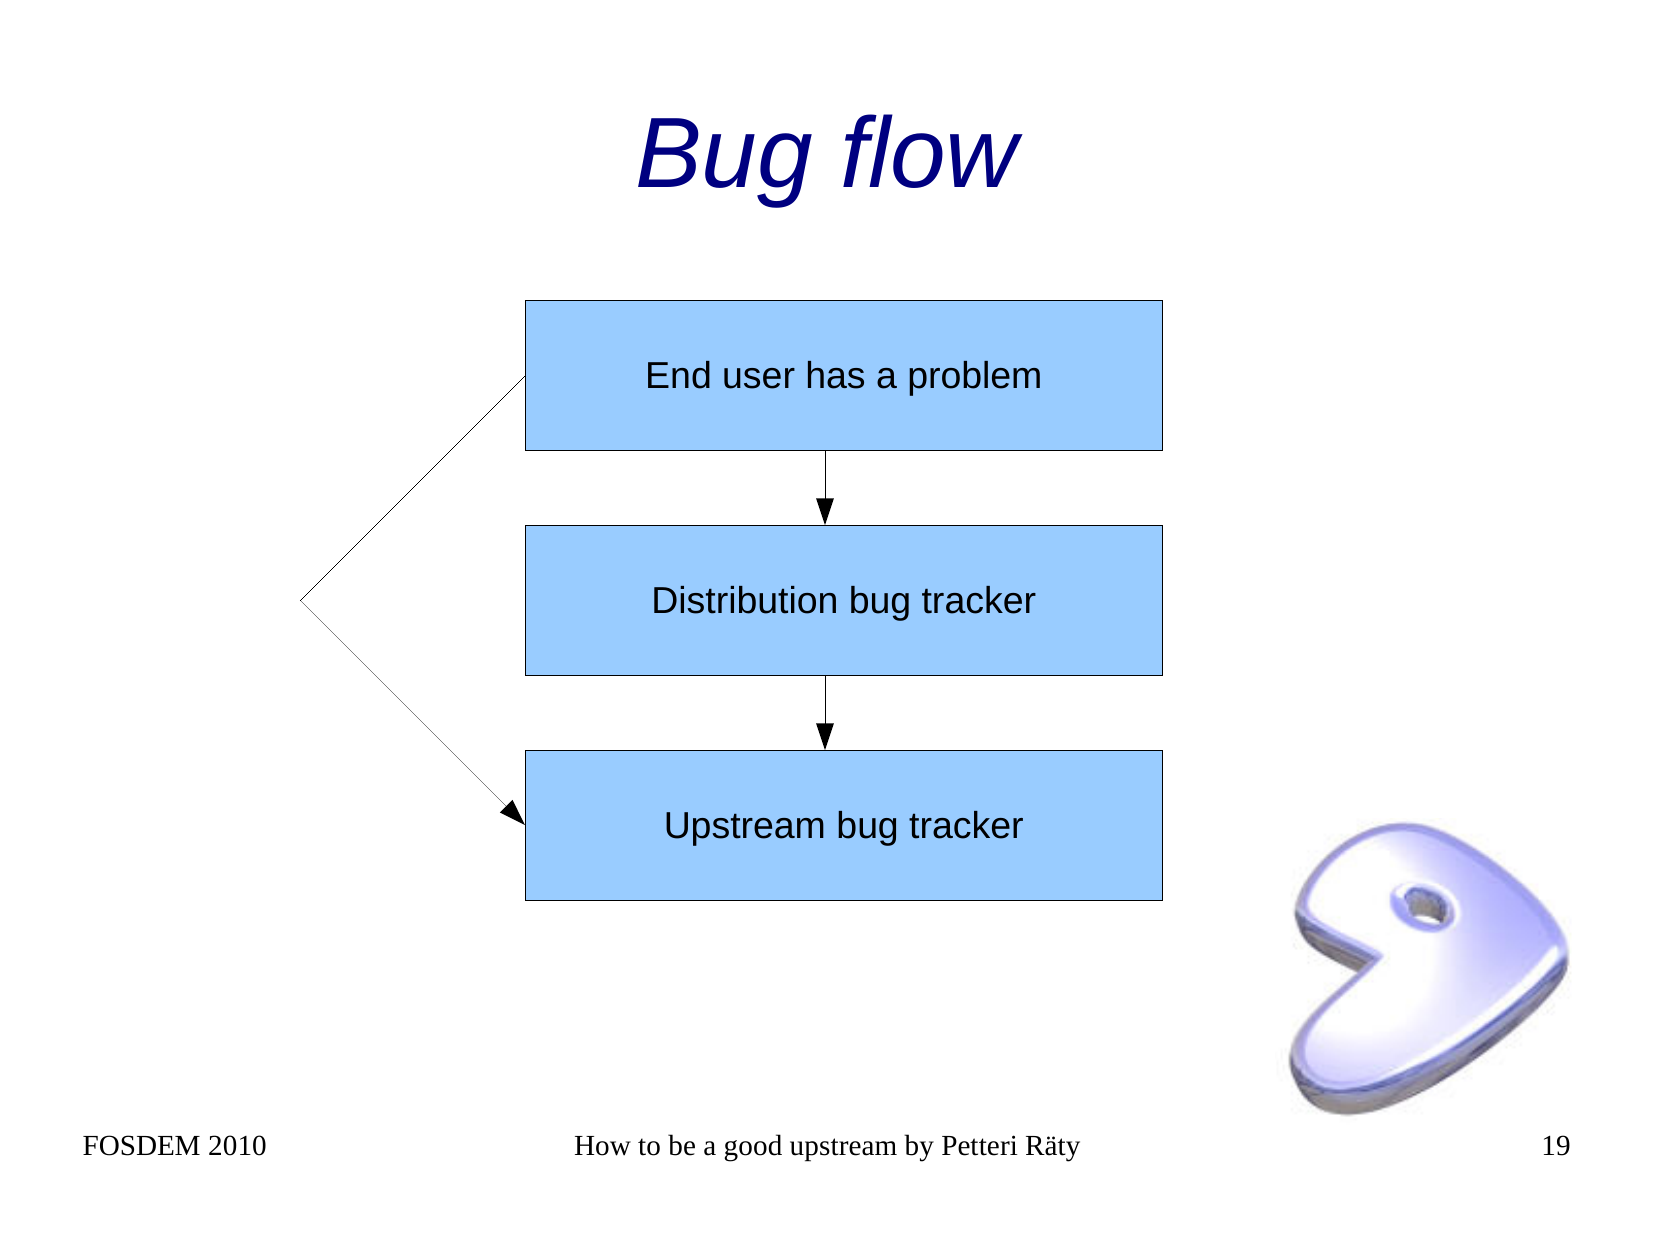

# Bug flow
End user has a problem
Distribution bug tracker
Upstream bug tracker
19